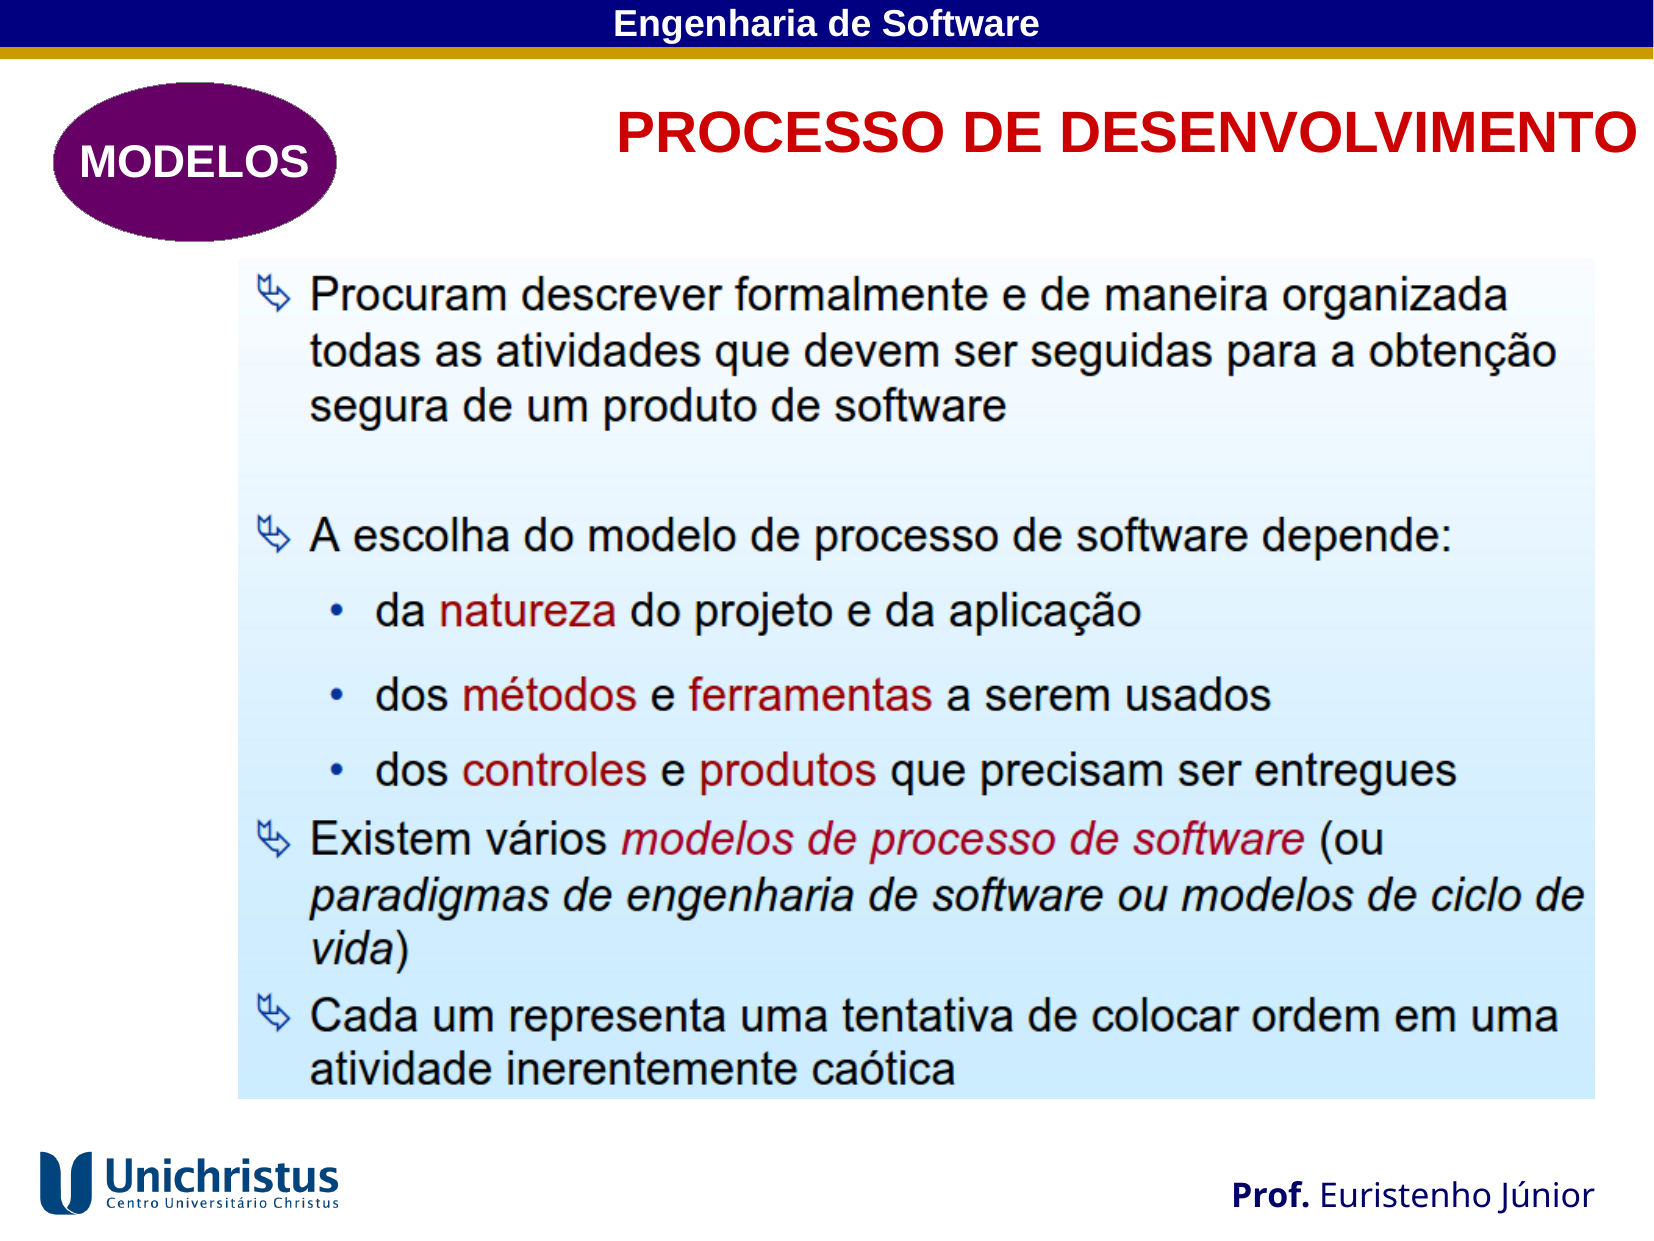

Engenharia de Software
MODELOS
PROCESSO DE DESENVOLVIMENTO
Prof. Euristenho Júnior